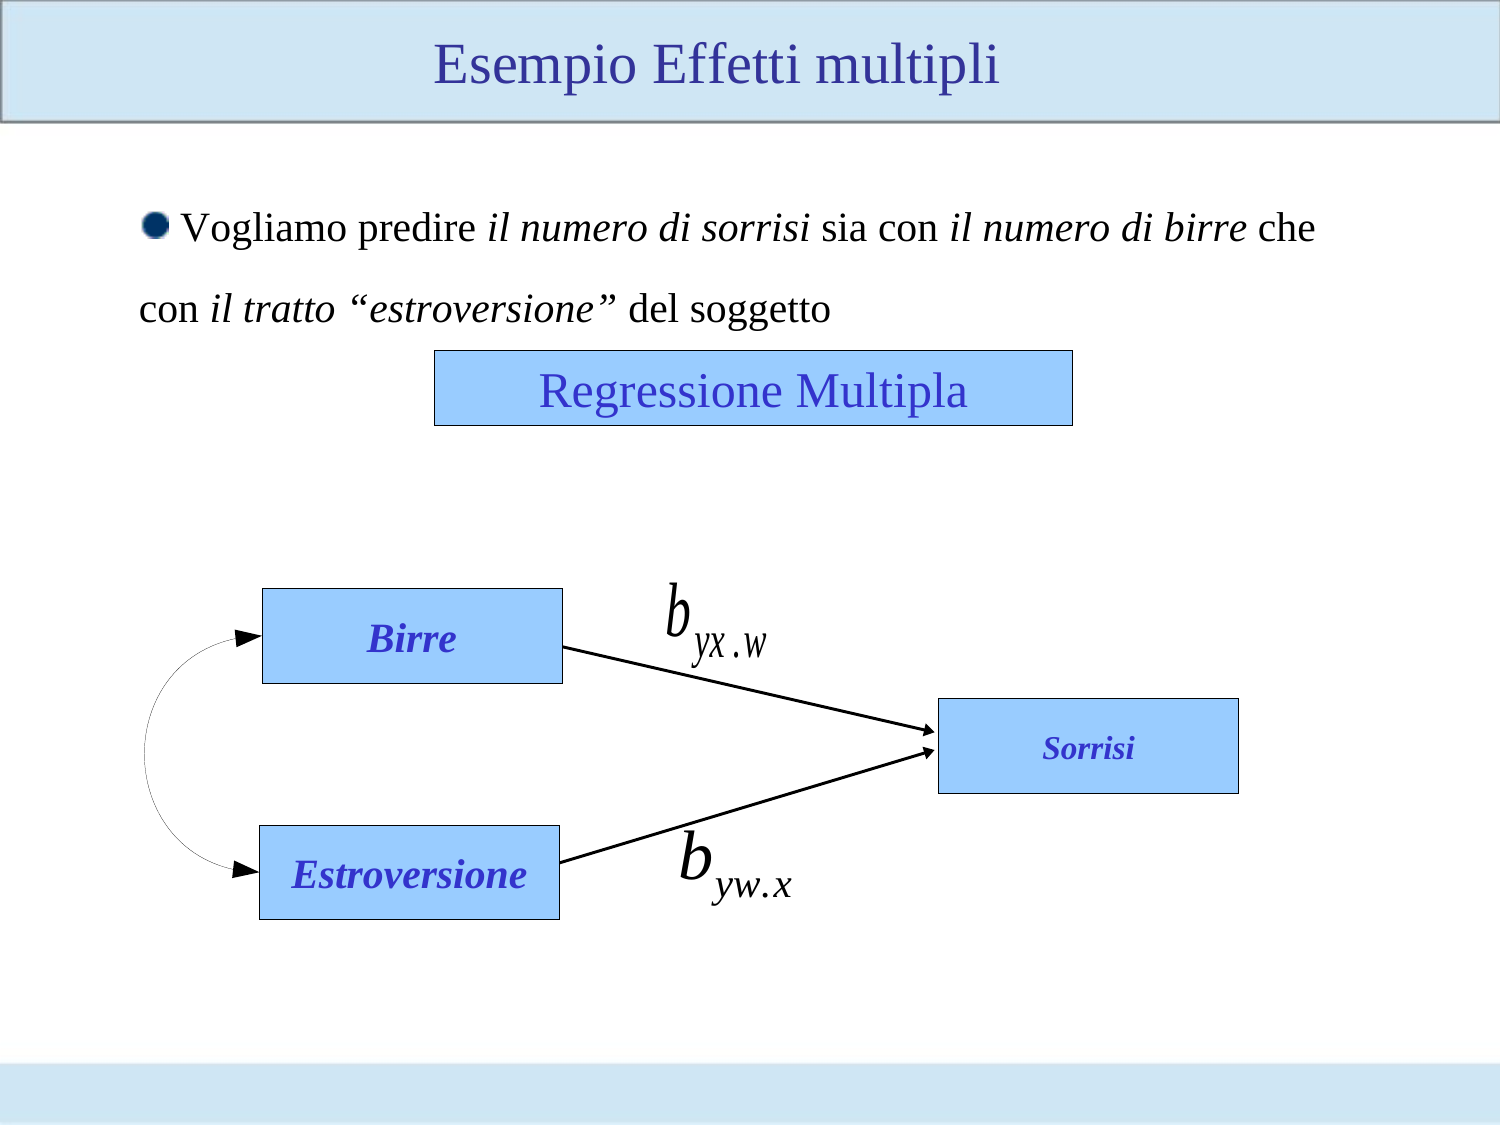

# Esempio Effetti multipli
 Vogliamo predire il numero di sorrisi sia con il numero di birre che con il tratto “estroversione” del soggetto
Regressione Multipla
Birre
Sorrisi
Estroversione
75